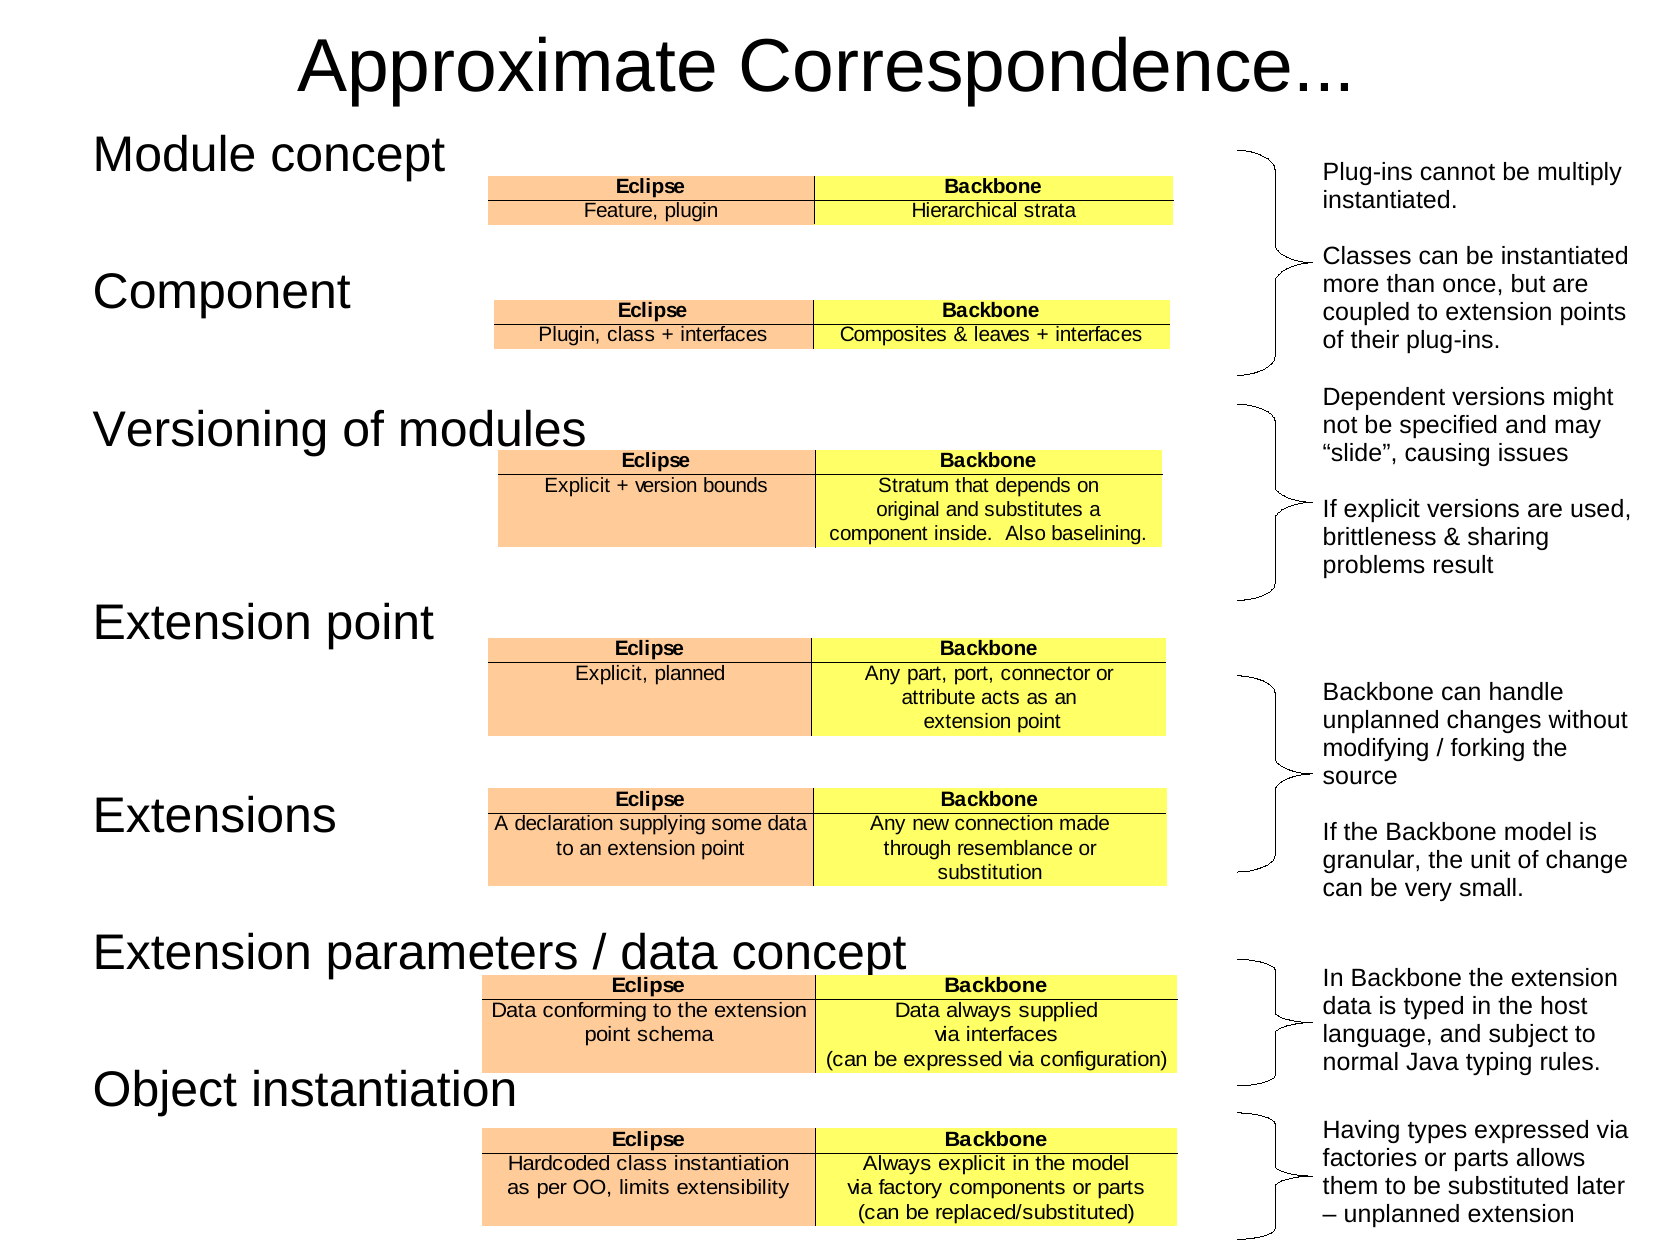

# Approximate Correspondence...
Module concept
Component
Versioning of modules
Extension point
Extensions
Extension parameters / data concept
Object instantiation
Plug-ins cannot be multiply instantiated.
Classes can be instantiated more than once, but are coupled to extension points of their plug-ins.
Dependent versions might not be specified and may “slide”, causing issues
If explicit versions are used, brittleness & sharing problems result
Backbone can handle unplanned changes without modifying / forking the source
If the Backbone model is granular, the unit of change can be very small.
In Backbone the extension data is typed in the host language, and subject to normal Java typing rules.
Having types expressed via factories or parts allows them to be substituted later – unplanned extension